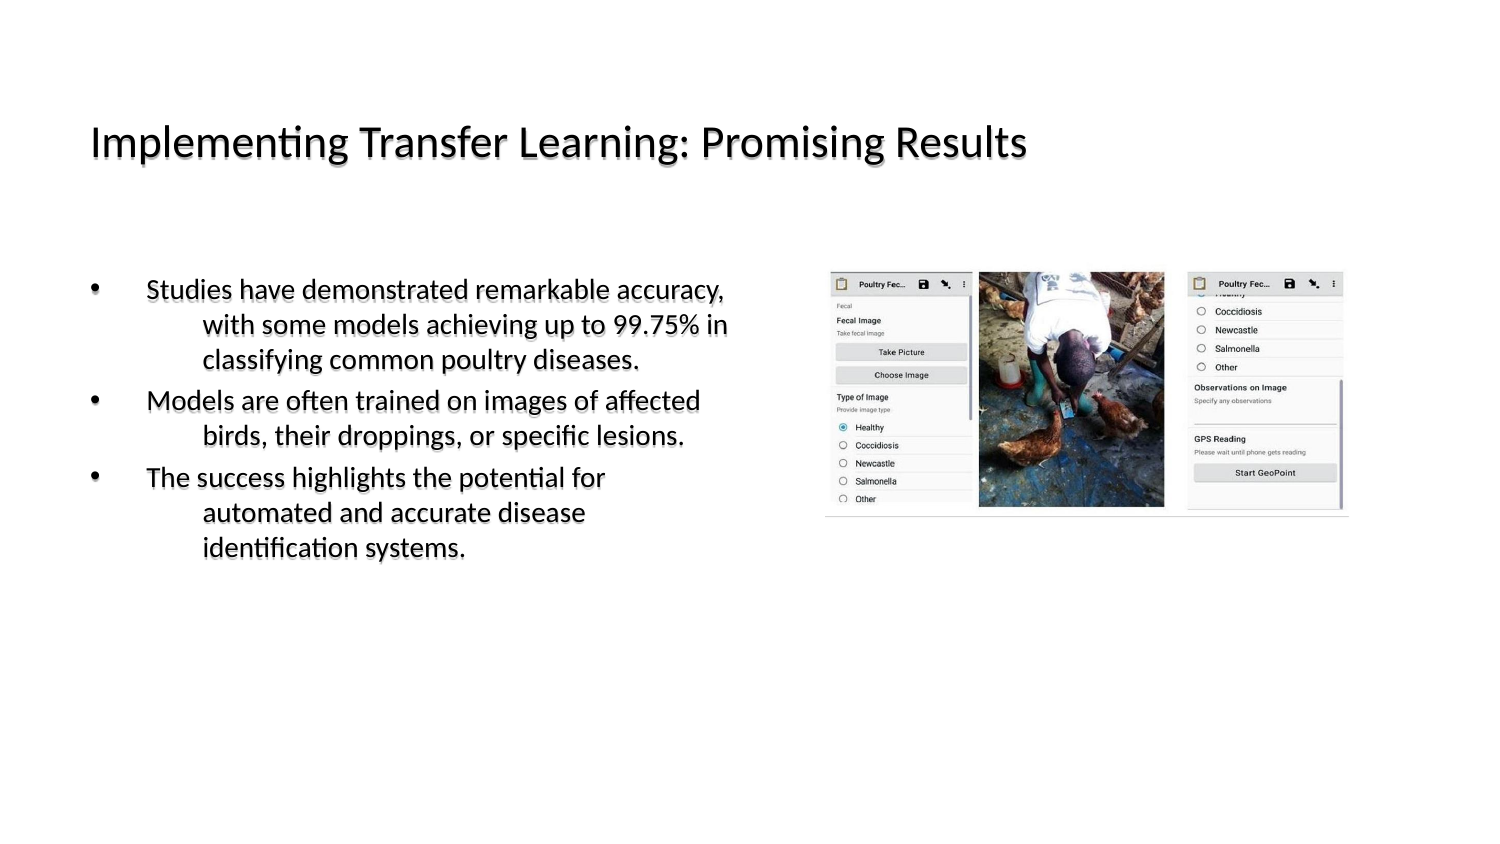

# Implementing Transfer Learning: Promising Results
Studies have demonstrated remarkable accuracy, with some models achieving up to 99.75% in classifying common poultry diseases.
Models are often trained on images of affected birds, their droppings, or specific lesions.
The success highlights the potential for automated and accurate disease identification systems.